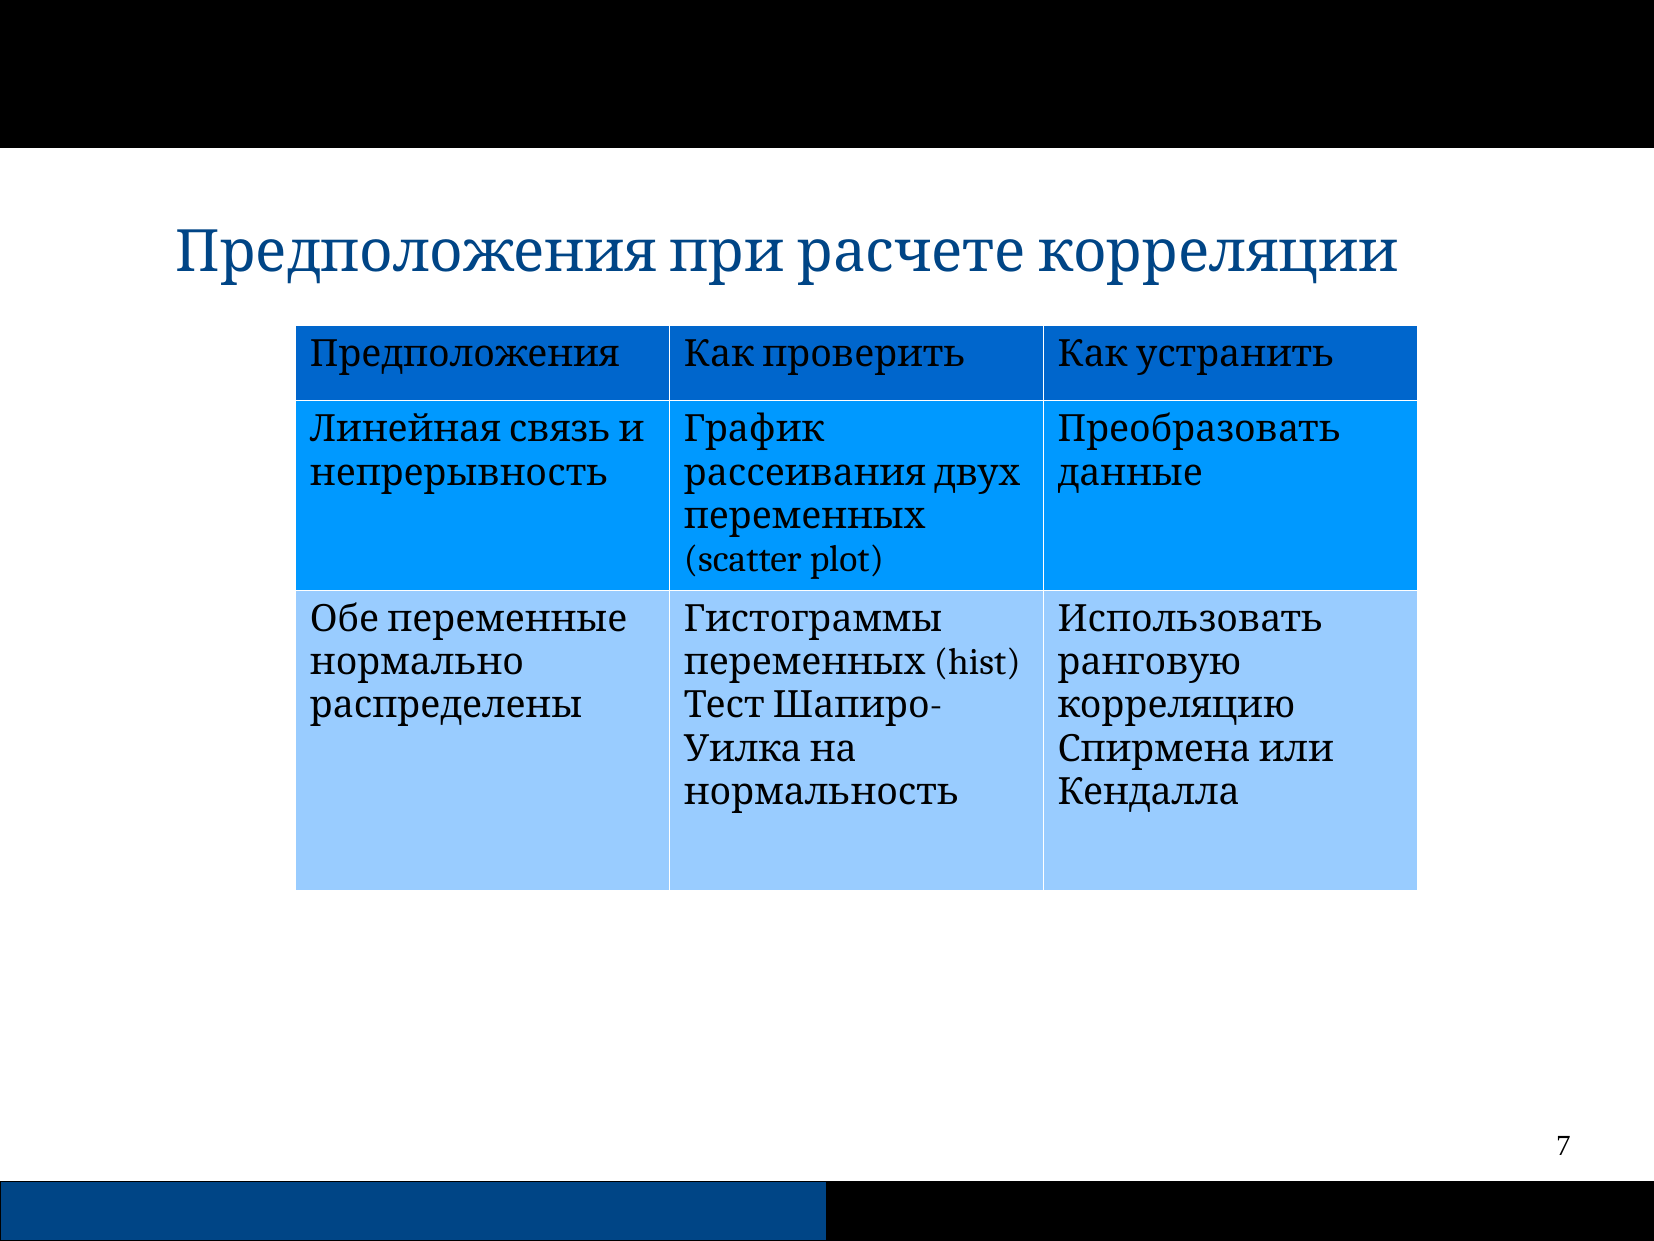

Предположения при расчете корреляции
| Предположения | Как проверить | Как устранить |
| --- | --- | --- |
| Линейная связь и непрерывность | График рассеивания двух переменных (scatter plot) | Преобразовать данные |
| Обе переменные нормально распределены | Гистограммы переменных (hist) Тест Шапиро-Уилка на нормальность | Использовать ранговую корреляцию Спирмена или Кендалла |
7